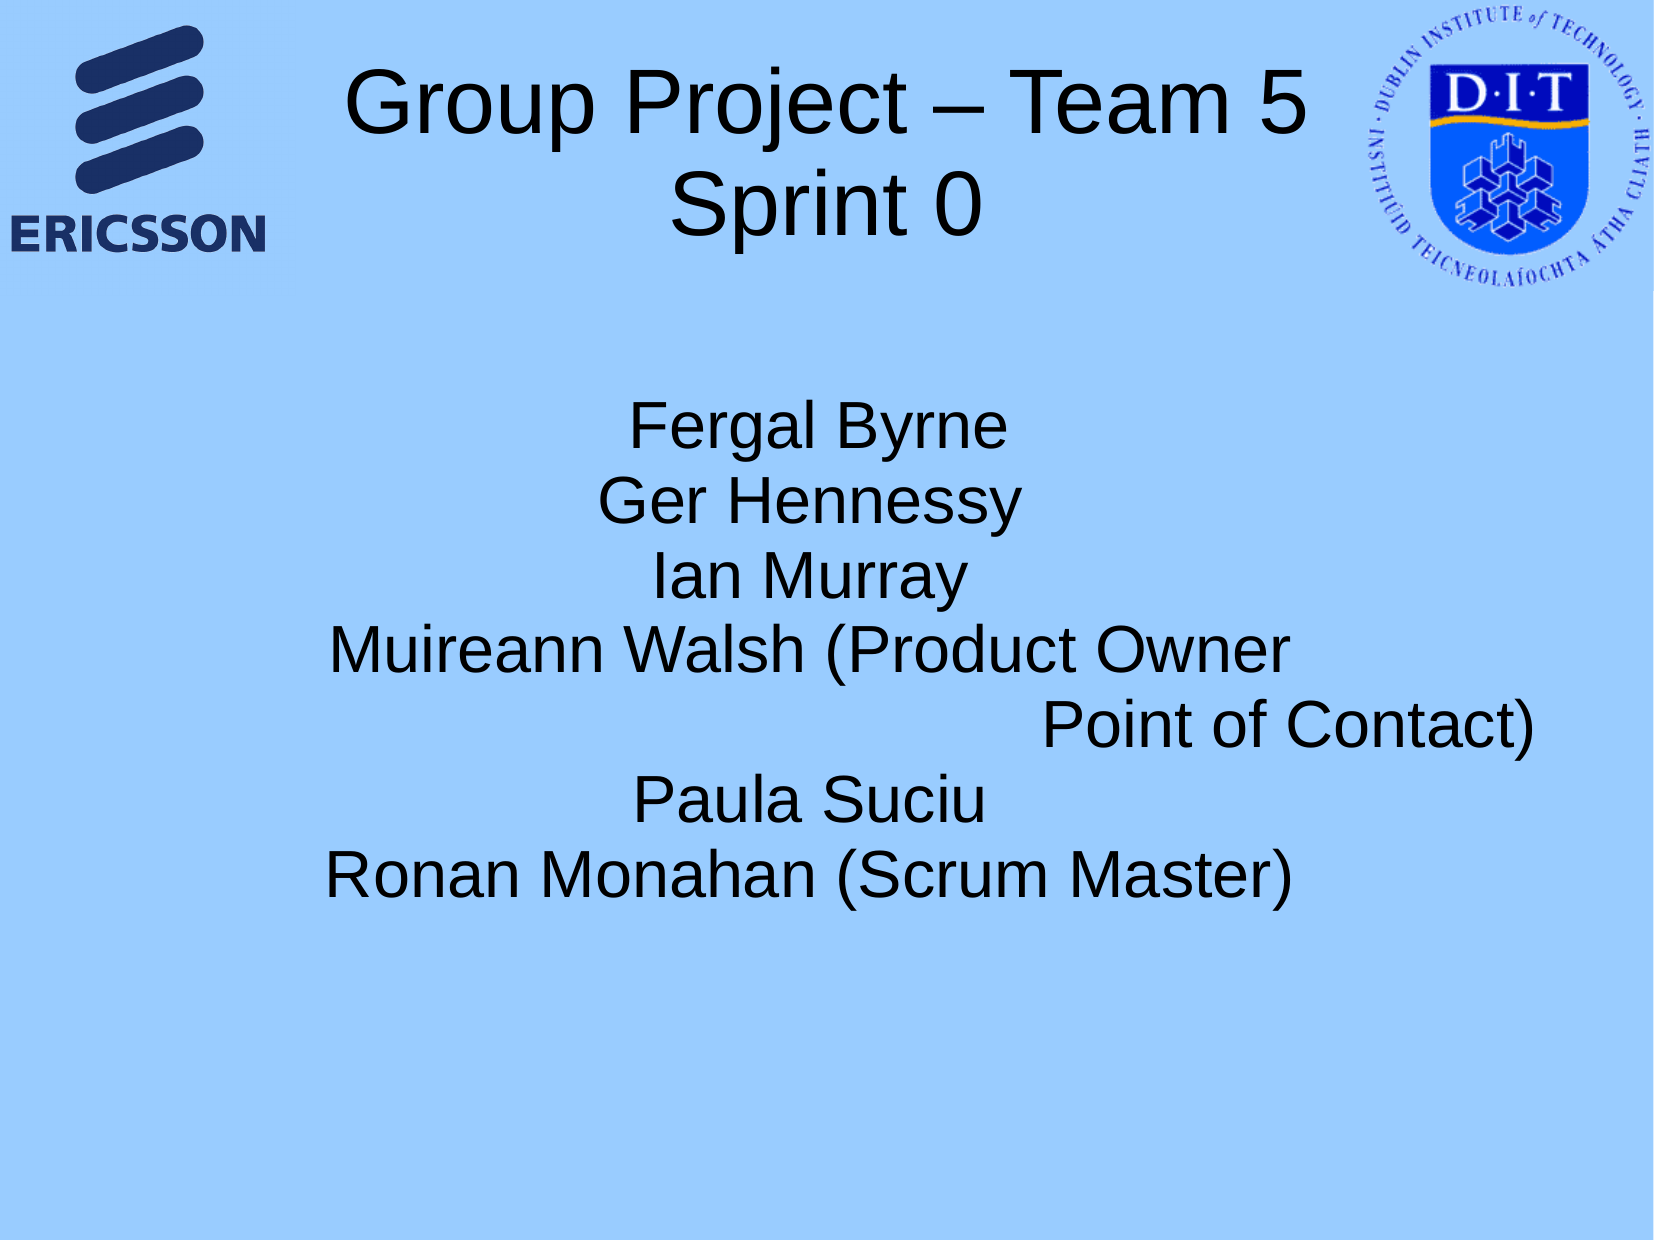

# Group Project – Team 5 Sprint 0
 Fergal Byrne
Ger Hennessy
Ian Murray
Muireann Walsh (Product Owner
Point of Contact)
Paula Suciu
Ronan Monahan (Scrum Master)